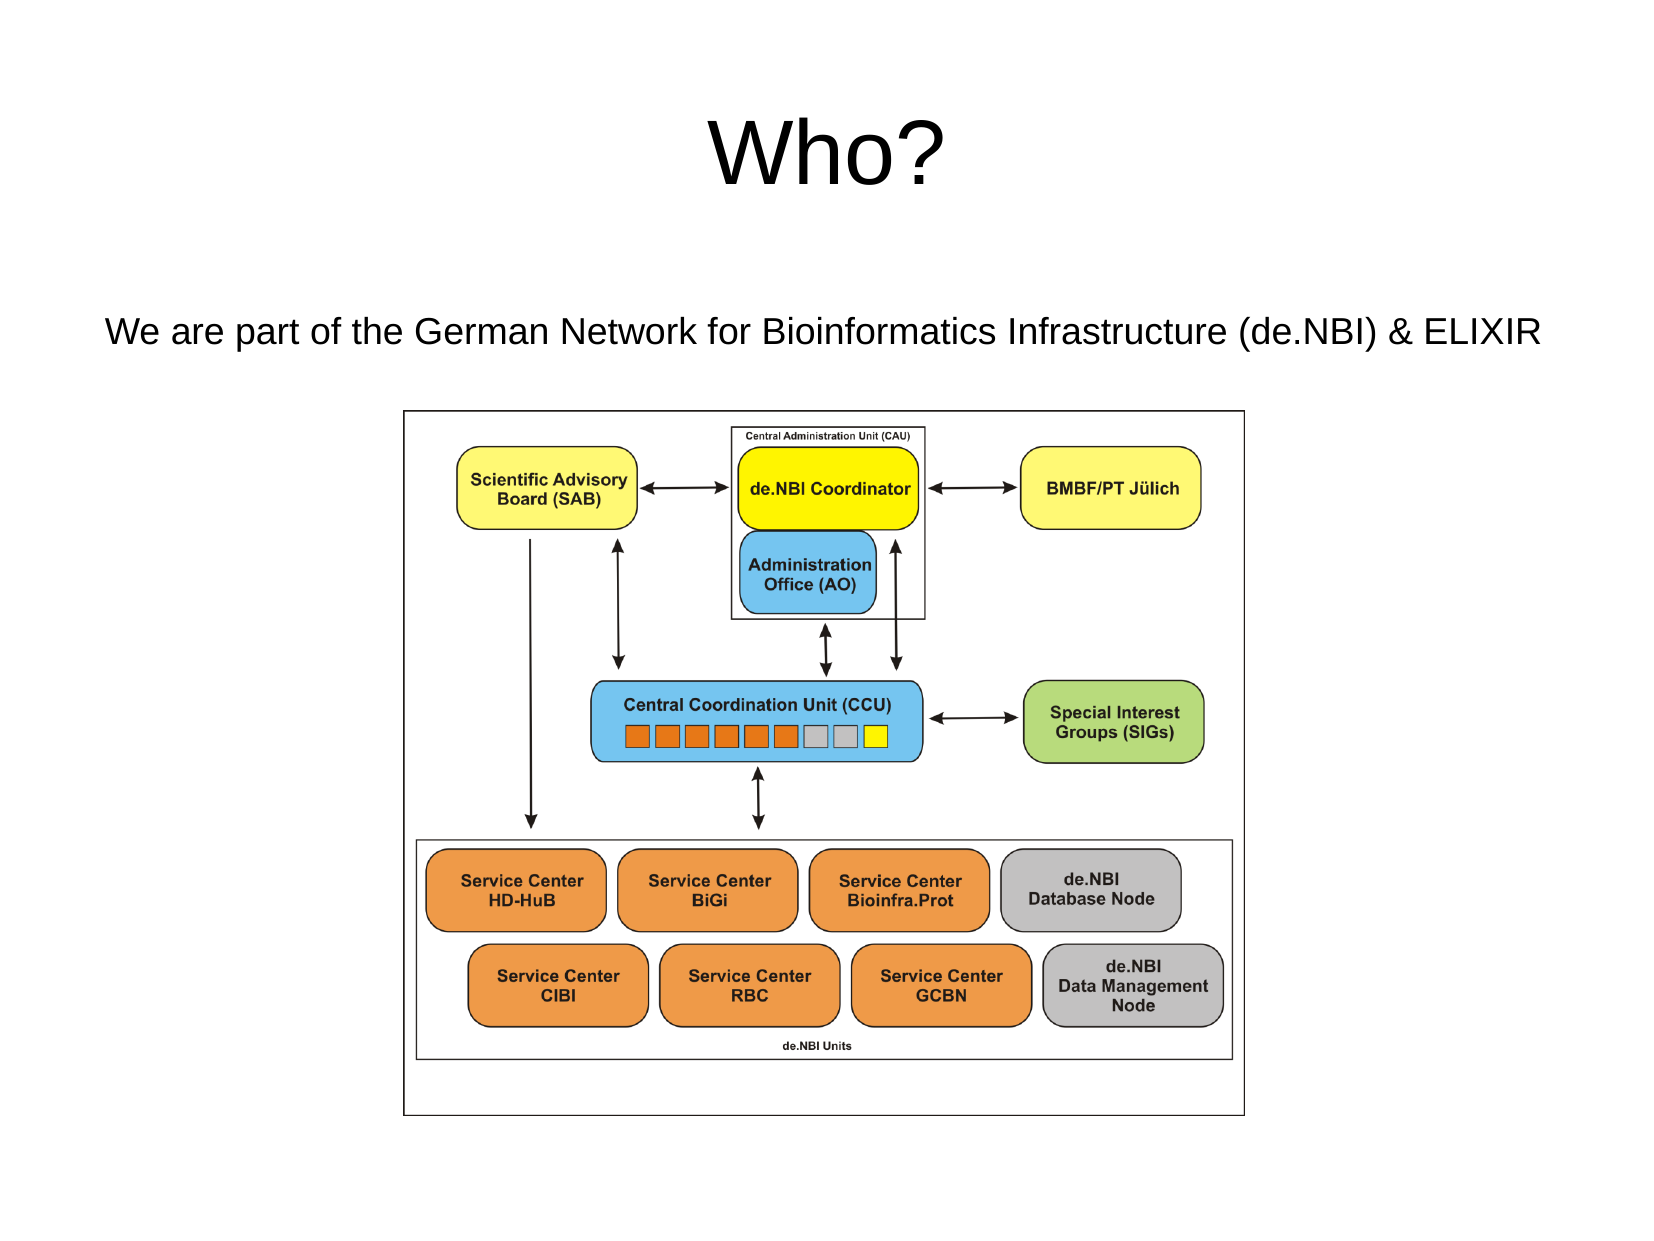

# Who?
We are part of the German Network for Bioinformatics Infrastructure (de.NBI) & ELIXIR